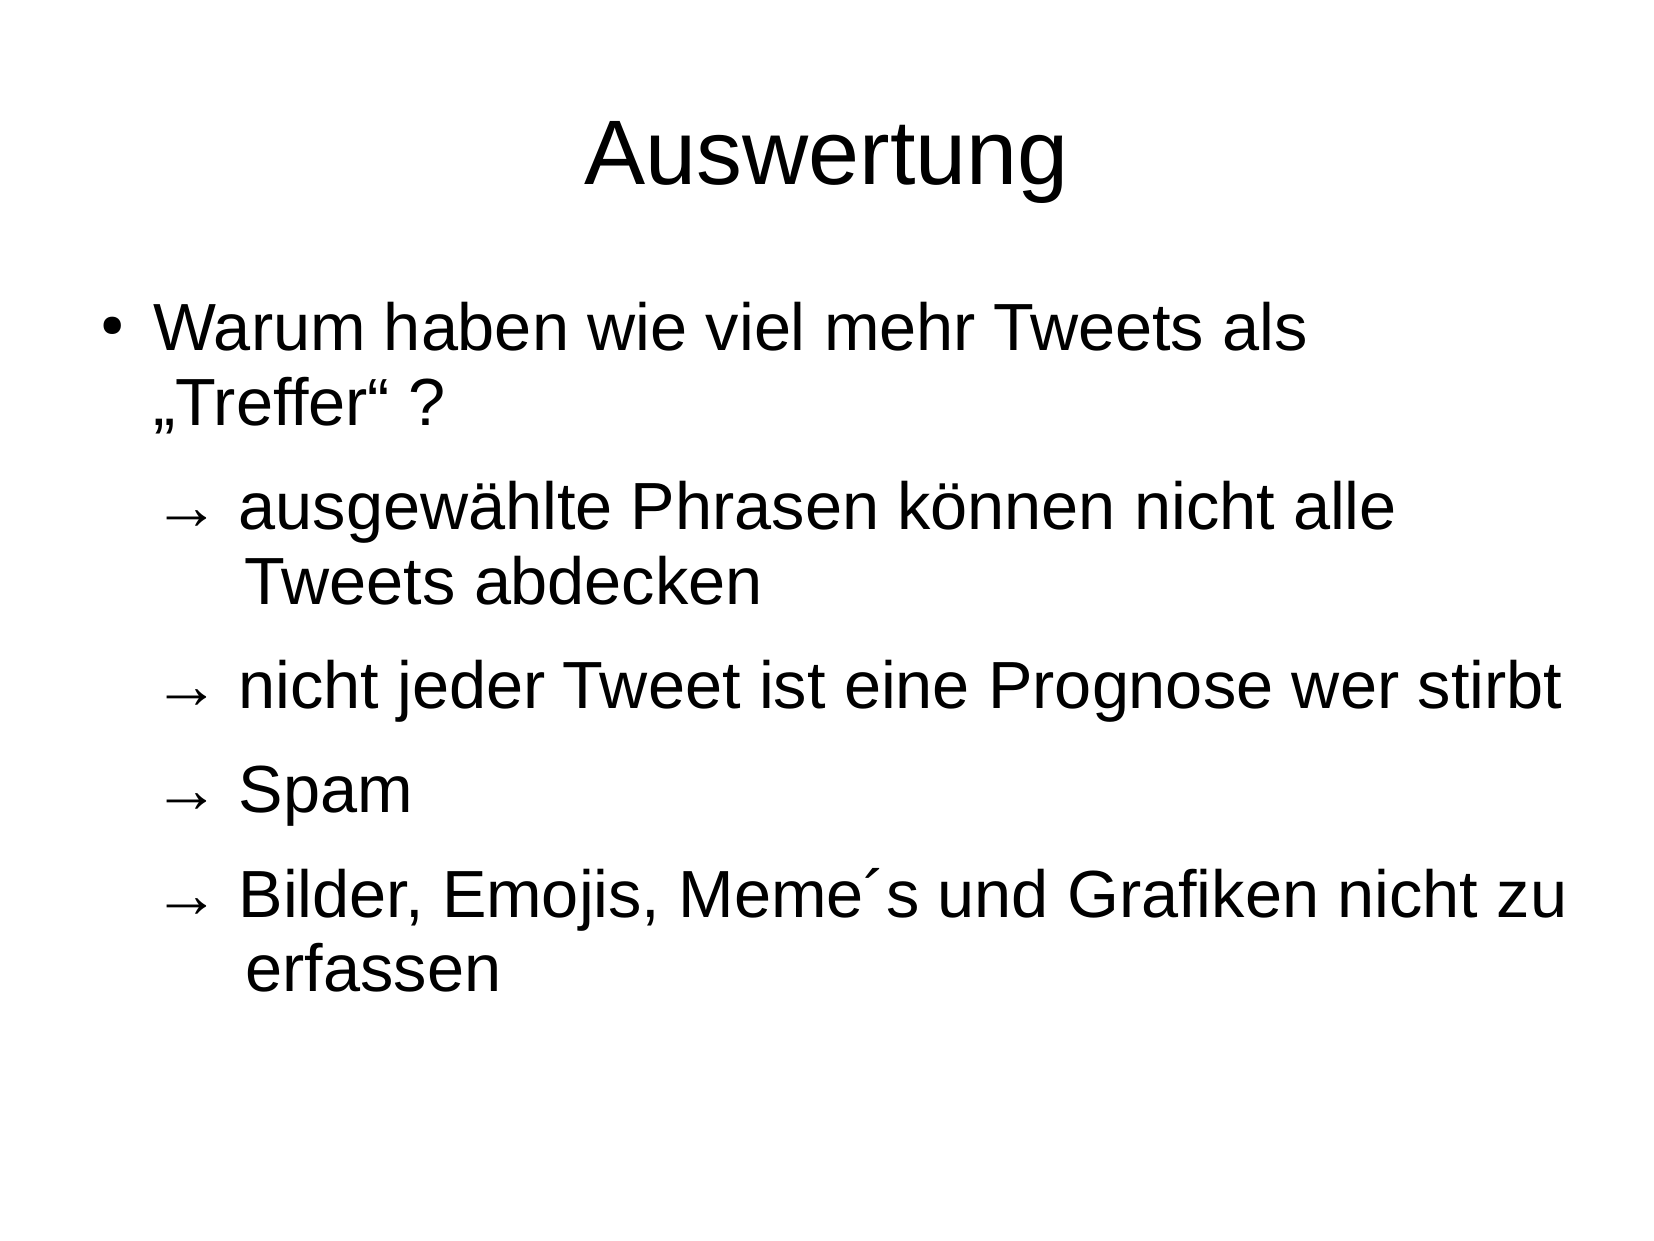

# Auswertung
Warum haben wie viel mehr Tweets als „Treffer“ ?
→ ausgewählte Phrasen können nicht alle Tweets abdecken
→ nicht jeder Tweet ist eine Prognose wer stirbt
→ Spam
→ Bilder, Emojis, Meme´s und Grafiken nicht zu erfassen